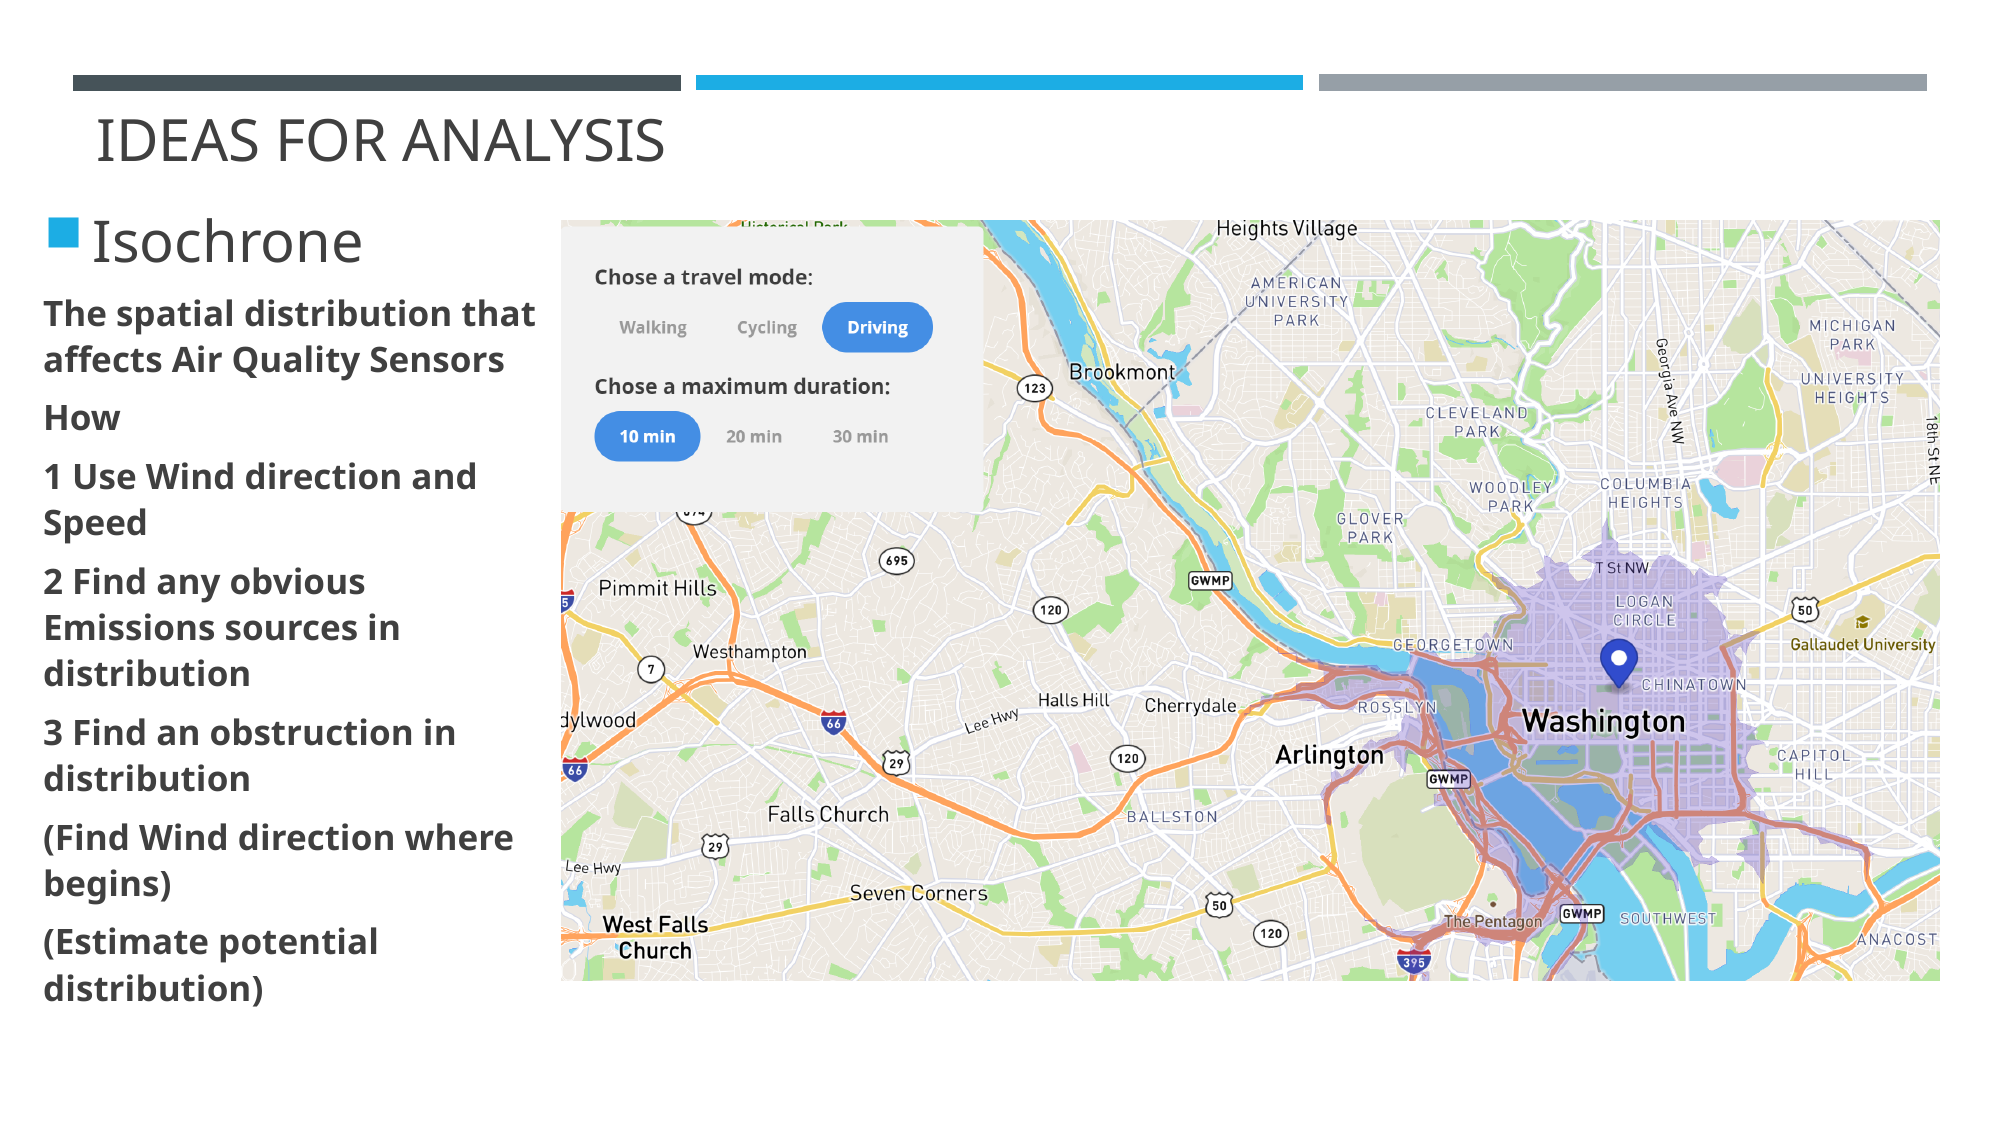

# Ideas foR Analysis
Isochrone
The spatial distribution that affects Air Quality Sensors
How
1 Use Wind direction and Speed
2 Find any obvious Emissions sources in distribution
3 Find an obstruction in distribution
(Find Wind direction where begins)
(Estimate potential distribution)